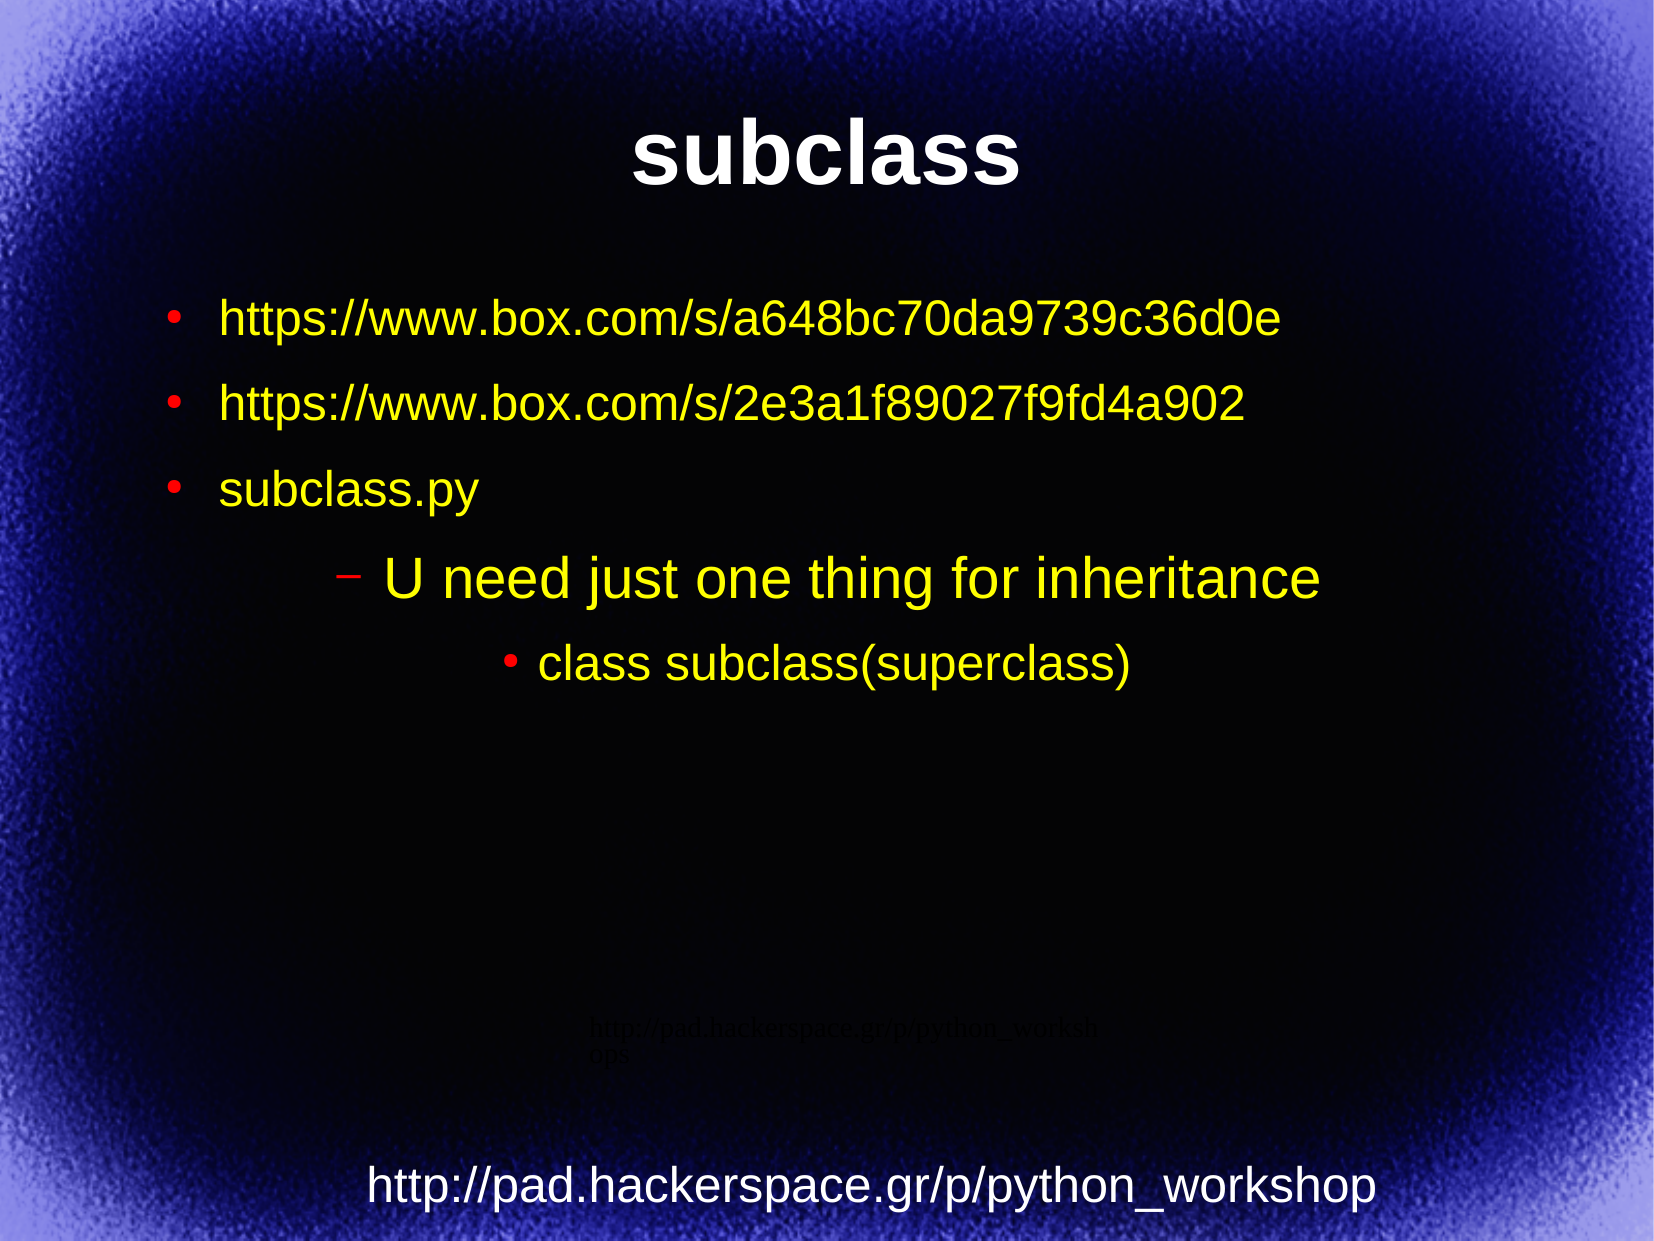

# subclass
https://www.box.com/s/a648bc70da9739c36d0e
https://www.box.com/s/2e3a1f89027f9fd4a902
subclass.py
U need just one thing for inheritance
class subclass(superclass)
http://pad.hackerspace.gr/p/python_workshops
http://pad.hackerspace.gr/p/python_workshop